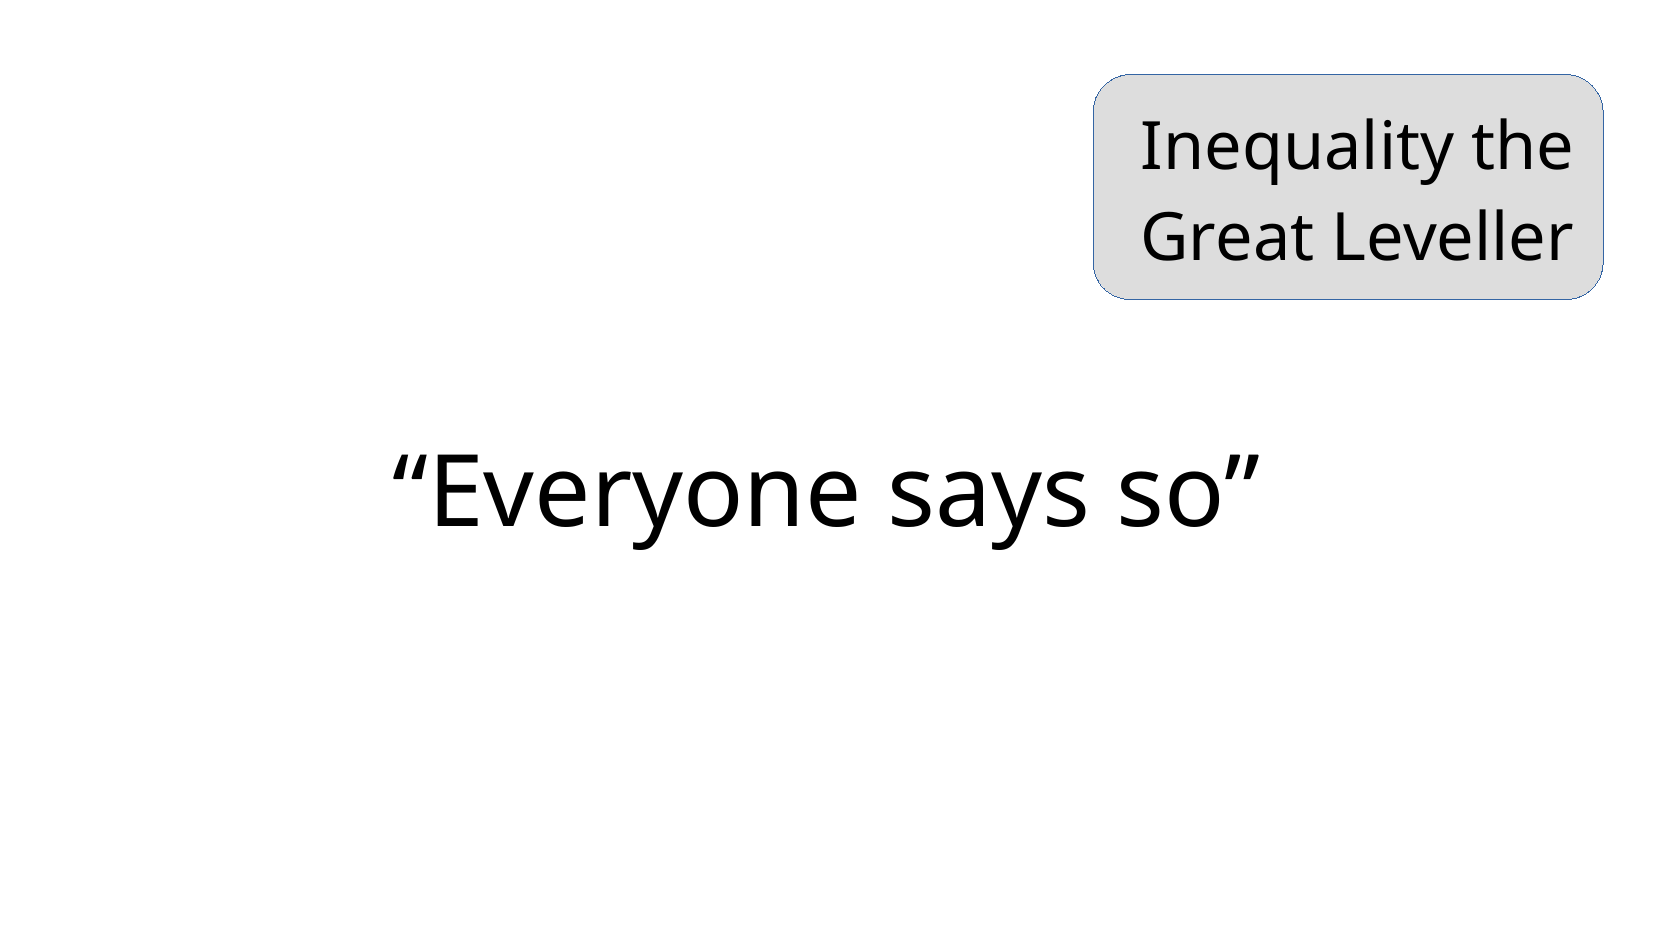

#
Inequality the Great Leveller
“Everyone says so”